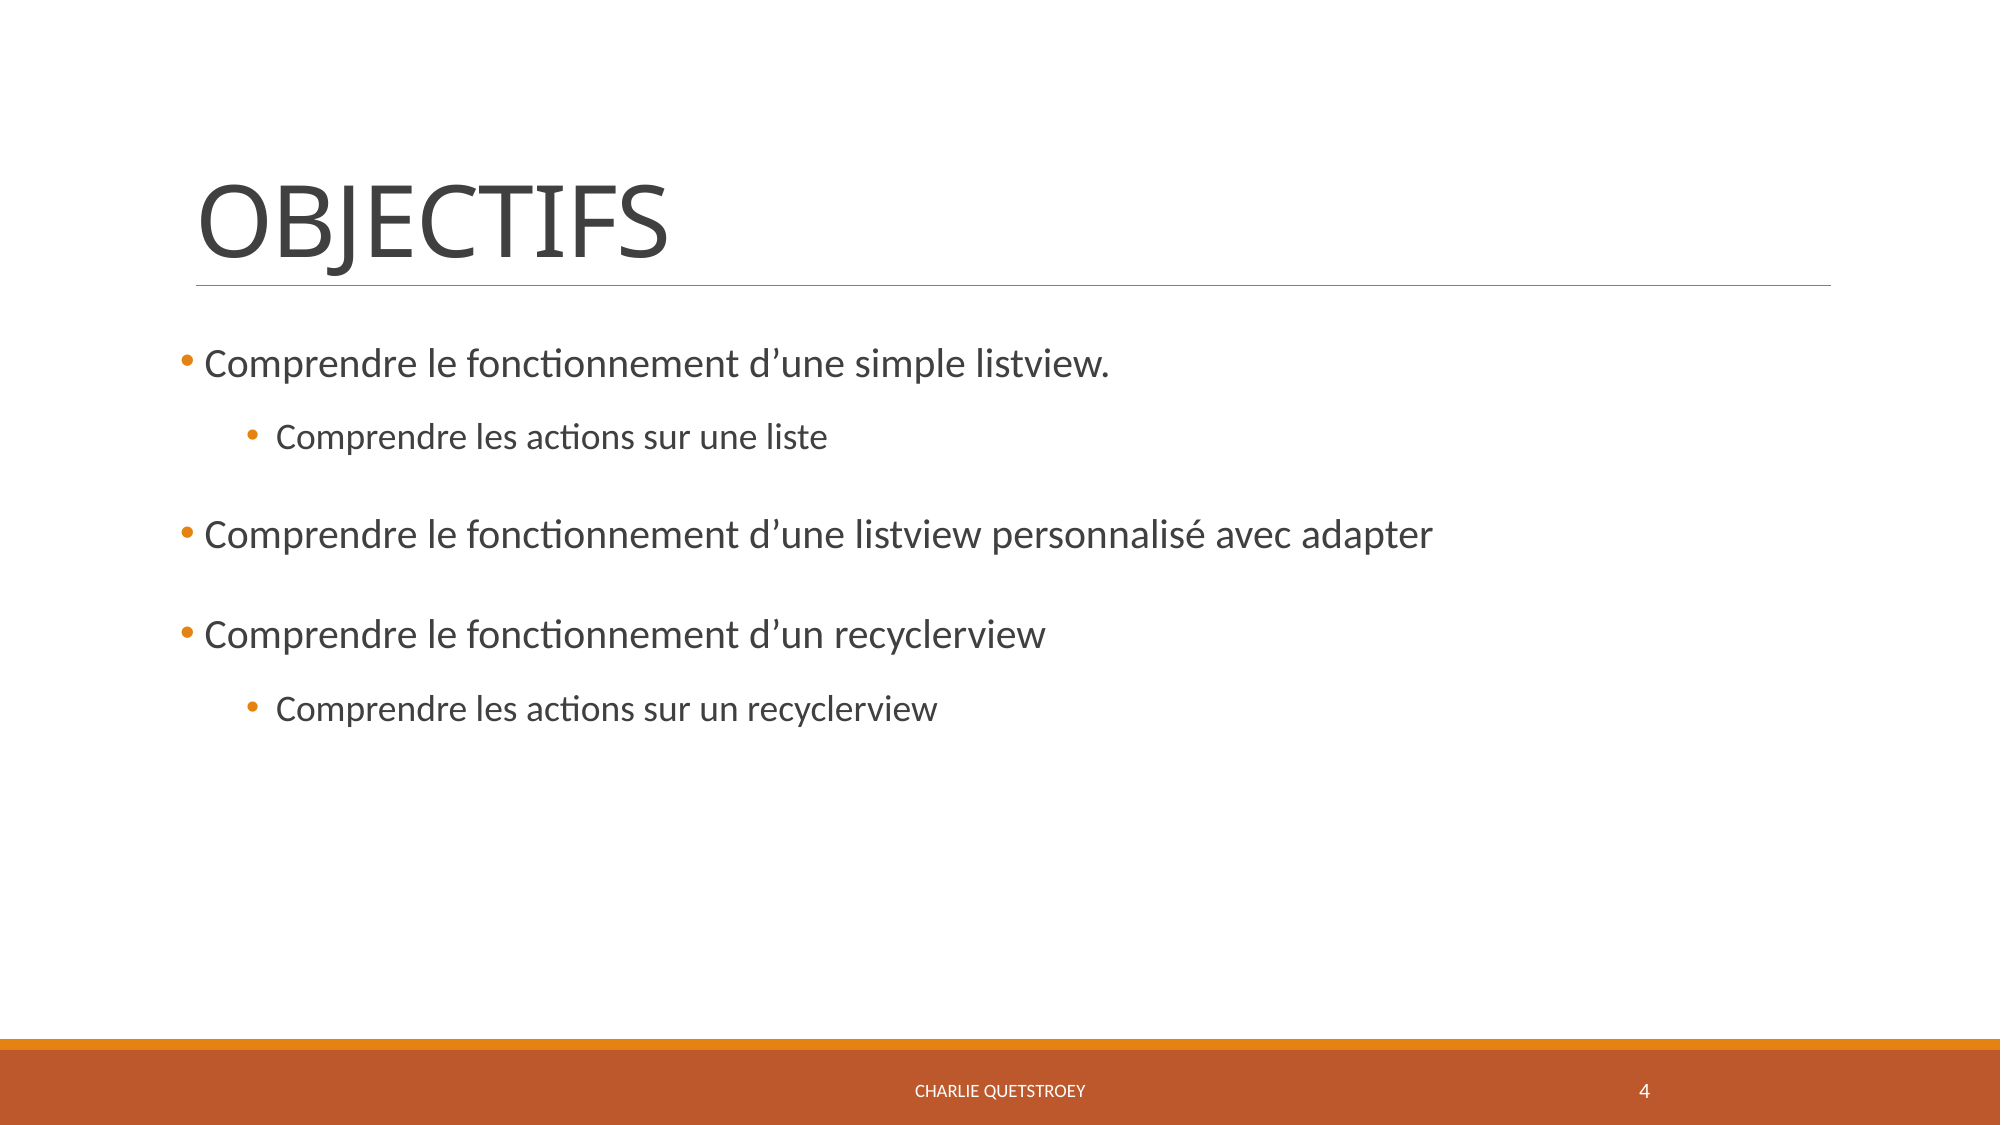

# OBJECTIFS
 Comprendre le fonctionnement d’une simple listview.
Comprendre les actions sur une liste
 Comprendre le fonctionnement d’une listview personnalisé avec adapter
 Comprendre le fonctionnement d’un recyclerview
Comprendre les actions sur un recyclerview
Charlie Quetstroey